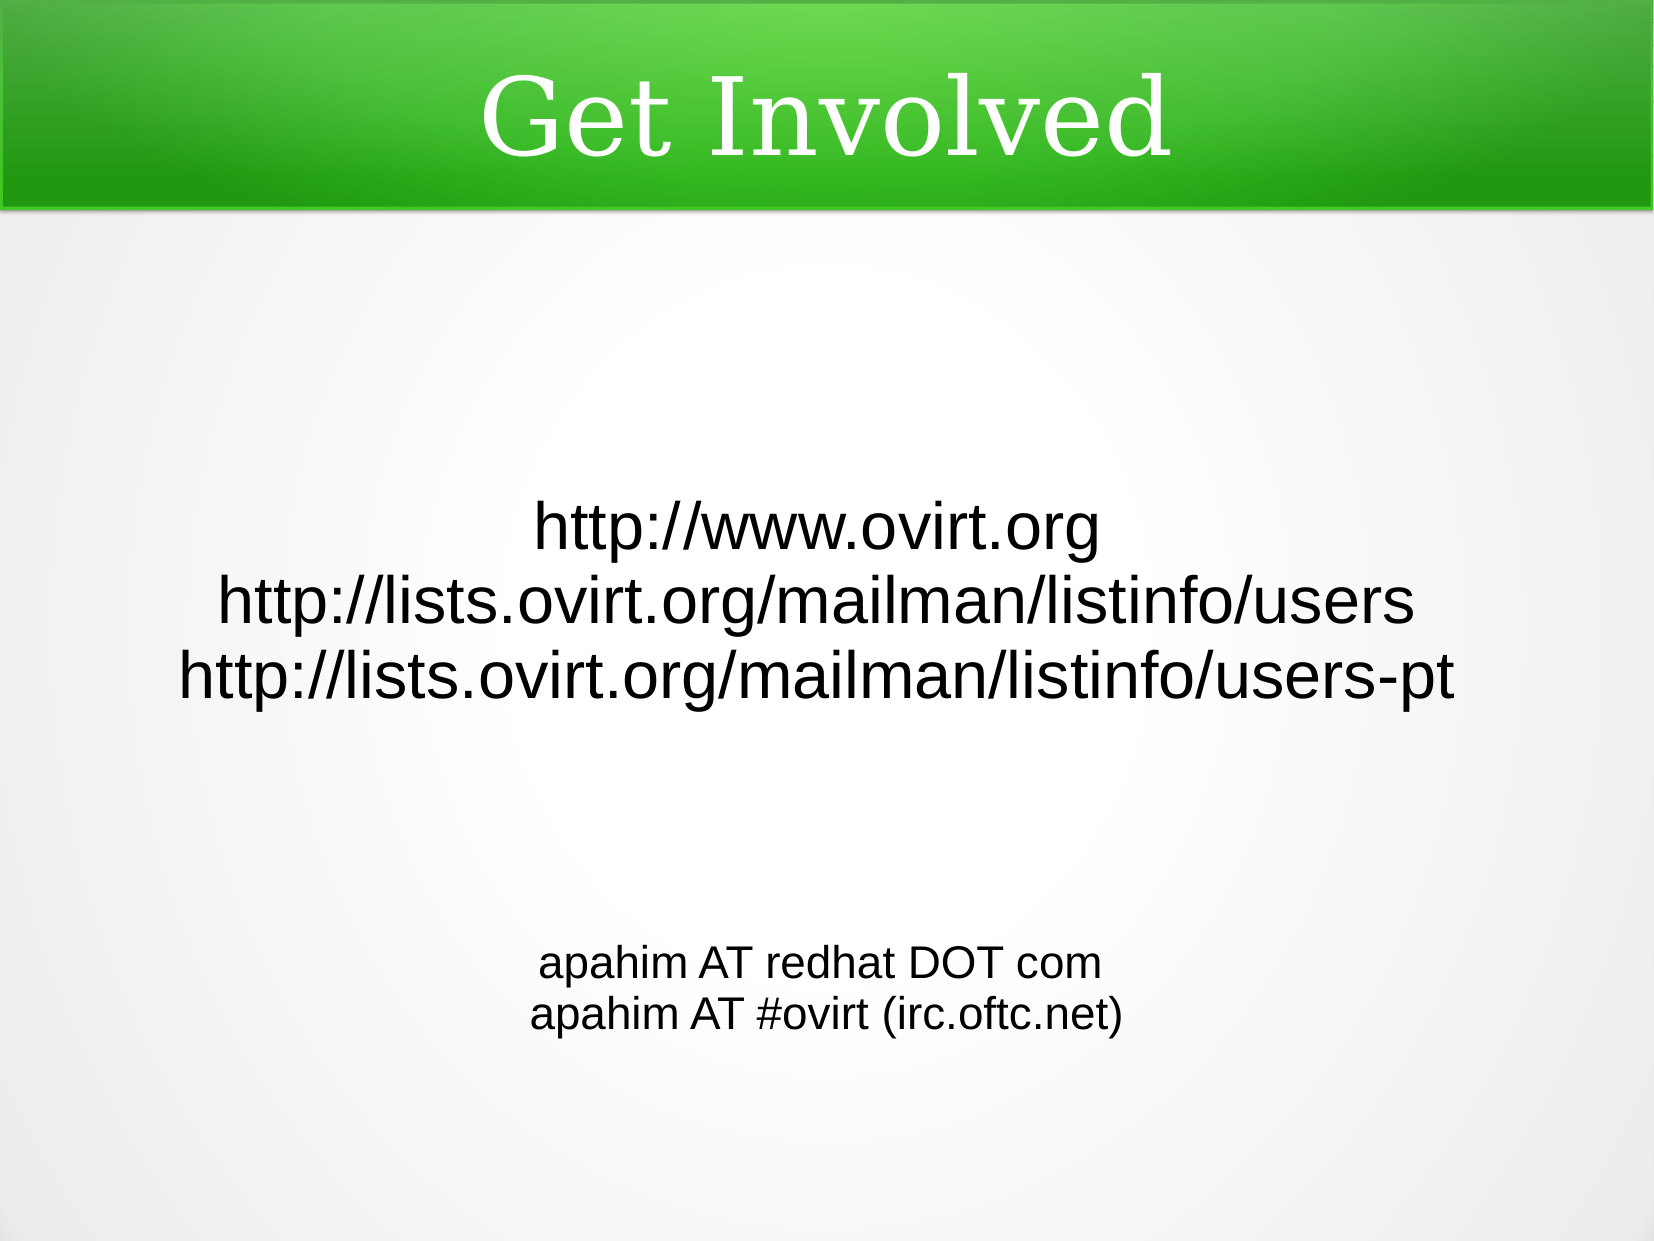

# Get Involved
http:/	/www.ovirt.org
http://lists.ovirt.org/mailman/listinfo/users
http://lists.ovirt.org/mailman/listinfo/users-pt
apahim AT redhat DOT com
apahim AT #ovirt (irc.oftc.net)